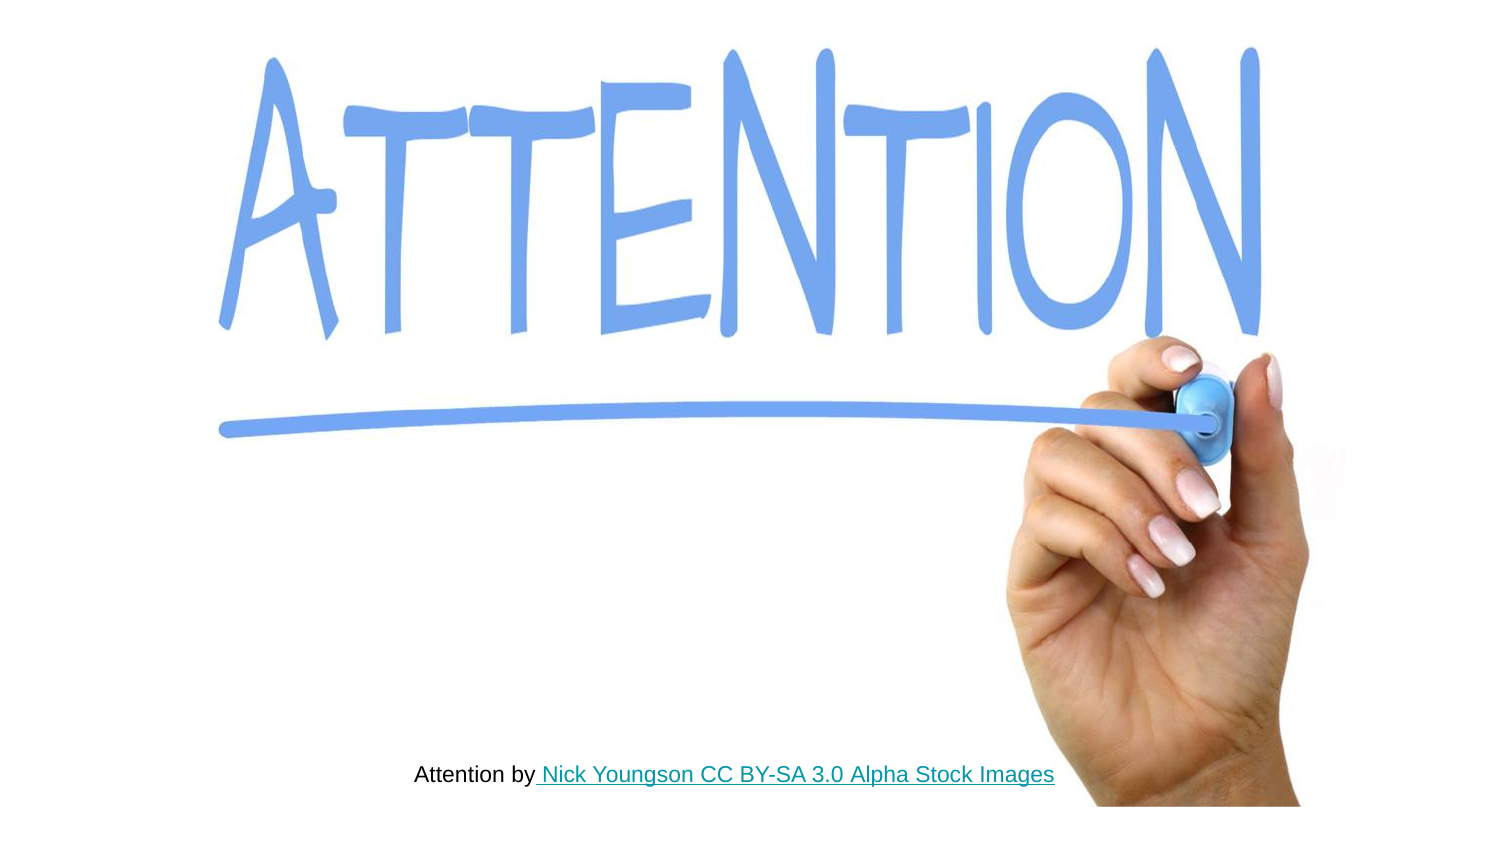

Attention by Nick Youngson CC BY-SA 3.0 Alpha Stock Images